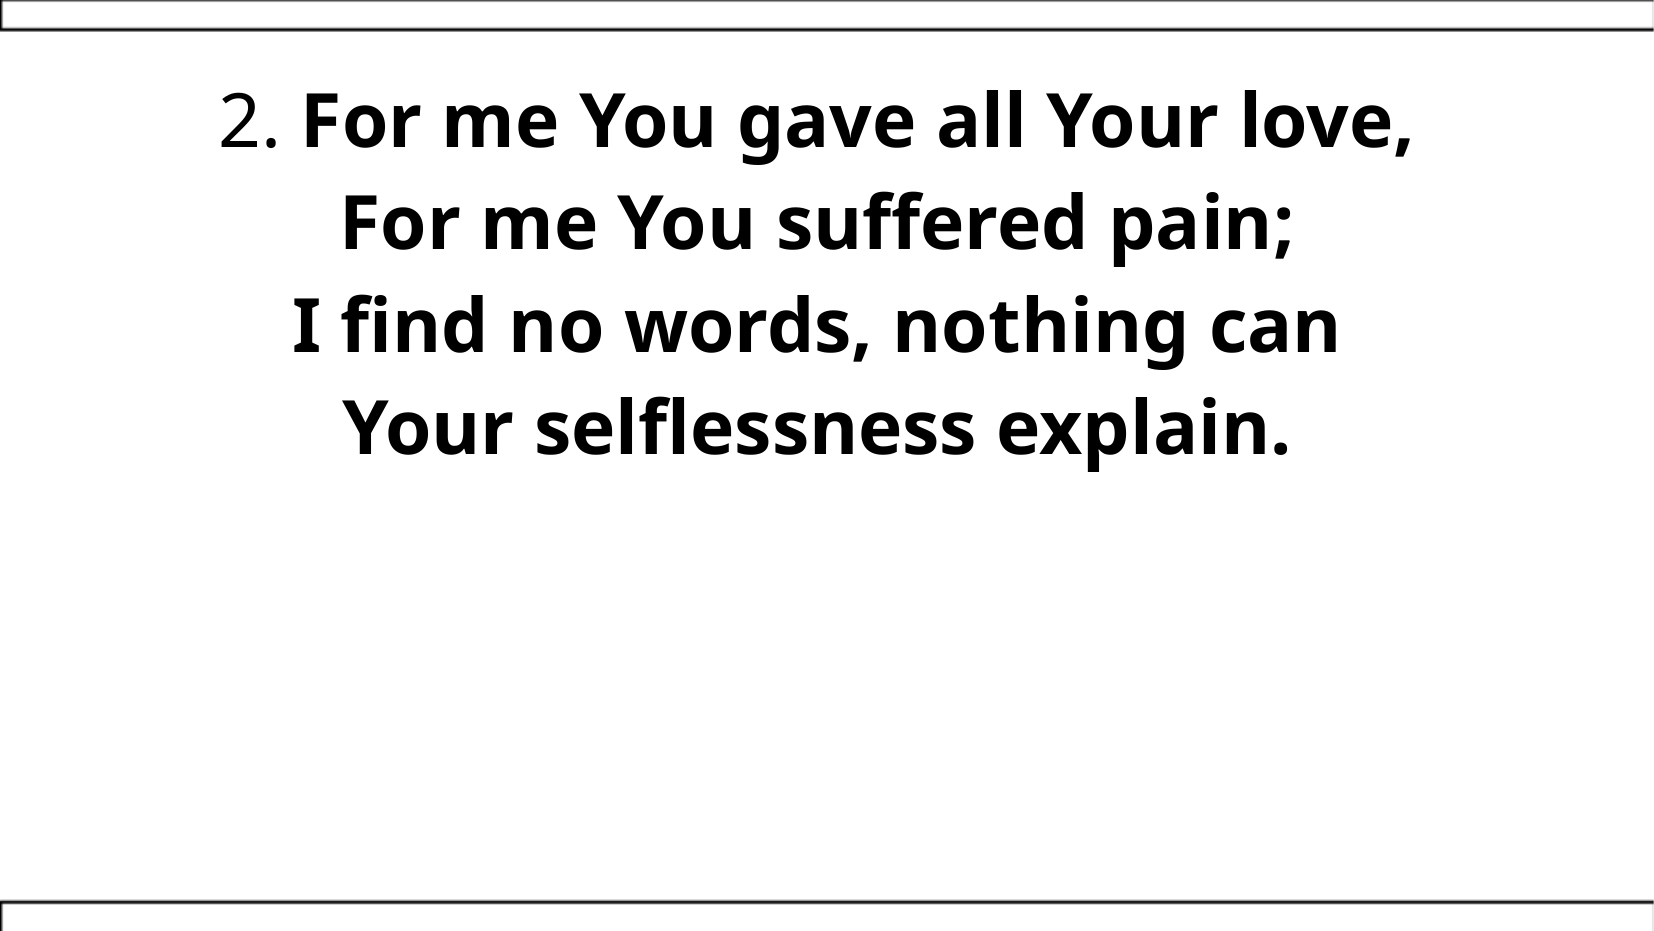

2. For me You gave all Your love,
For me You suffered pain;
I find no words, nothing can
Your selflessness explain.